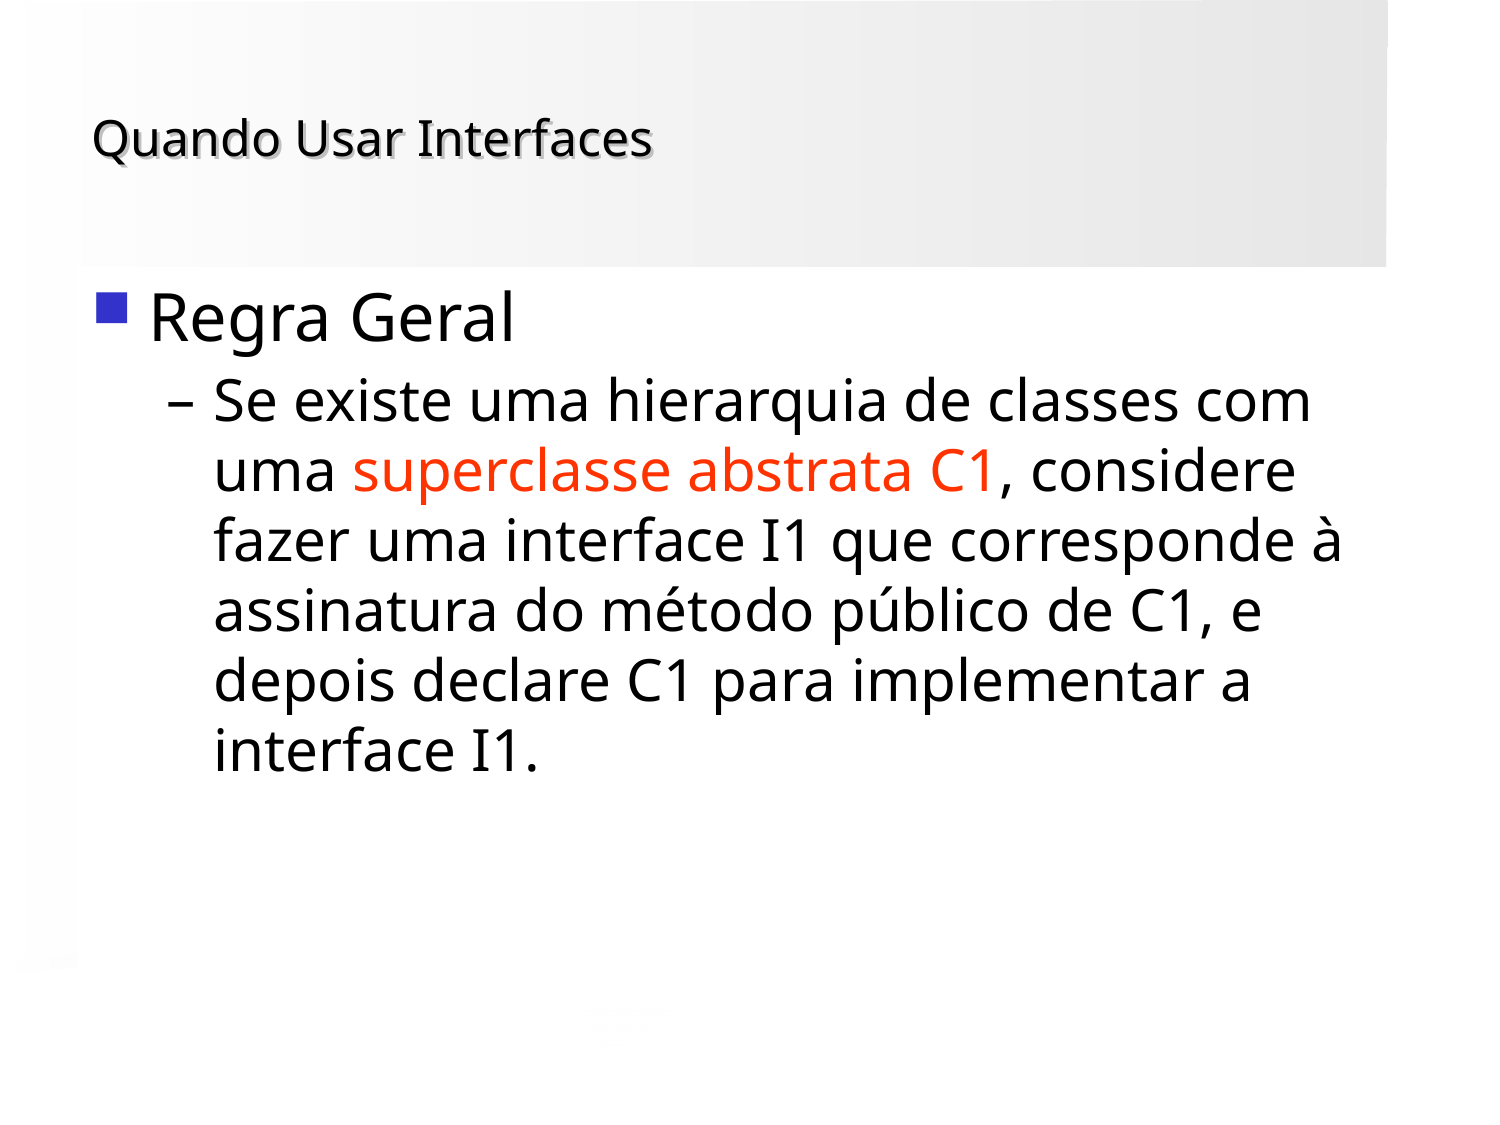

# Quando Usar Interfaces
Regra Geral
Se existe uma hierarquia de classes com uma superclasse abstrata C1, considere fazer uma interface I1 que corresponde à assinatura do método público de C1, e depois declare C1 para implementar a interface I1.